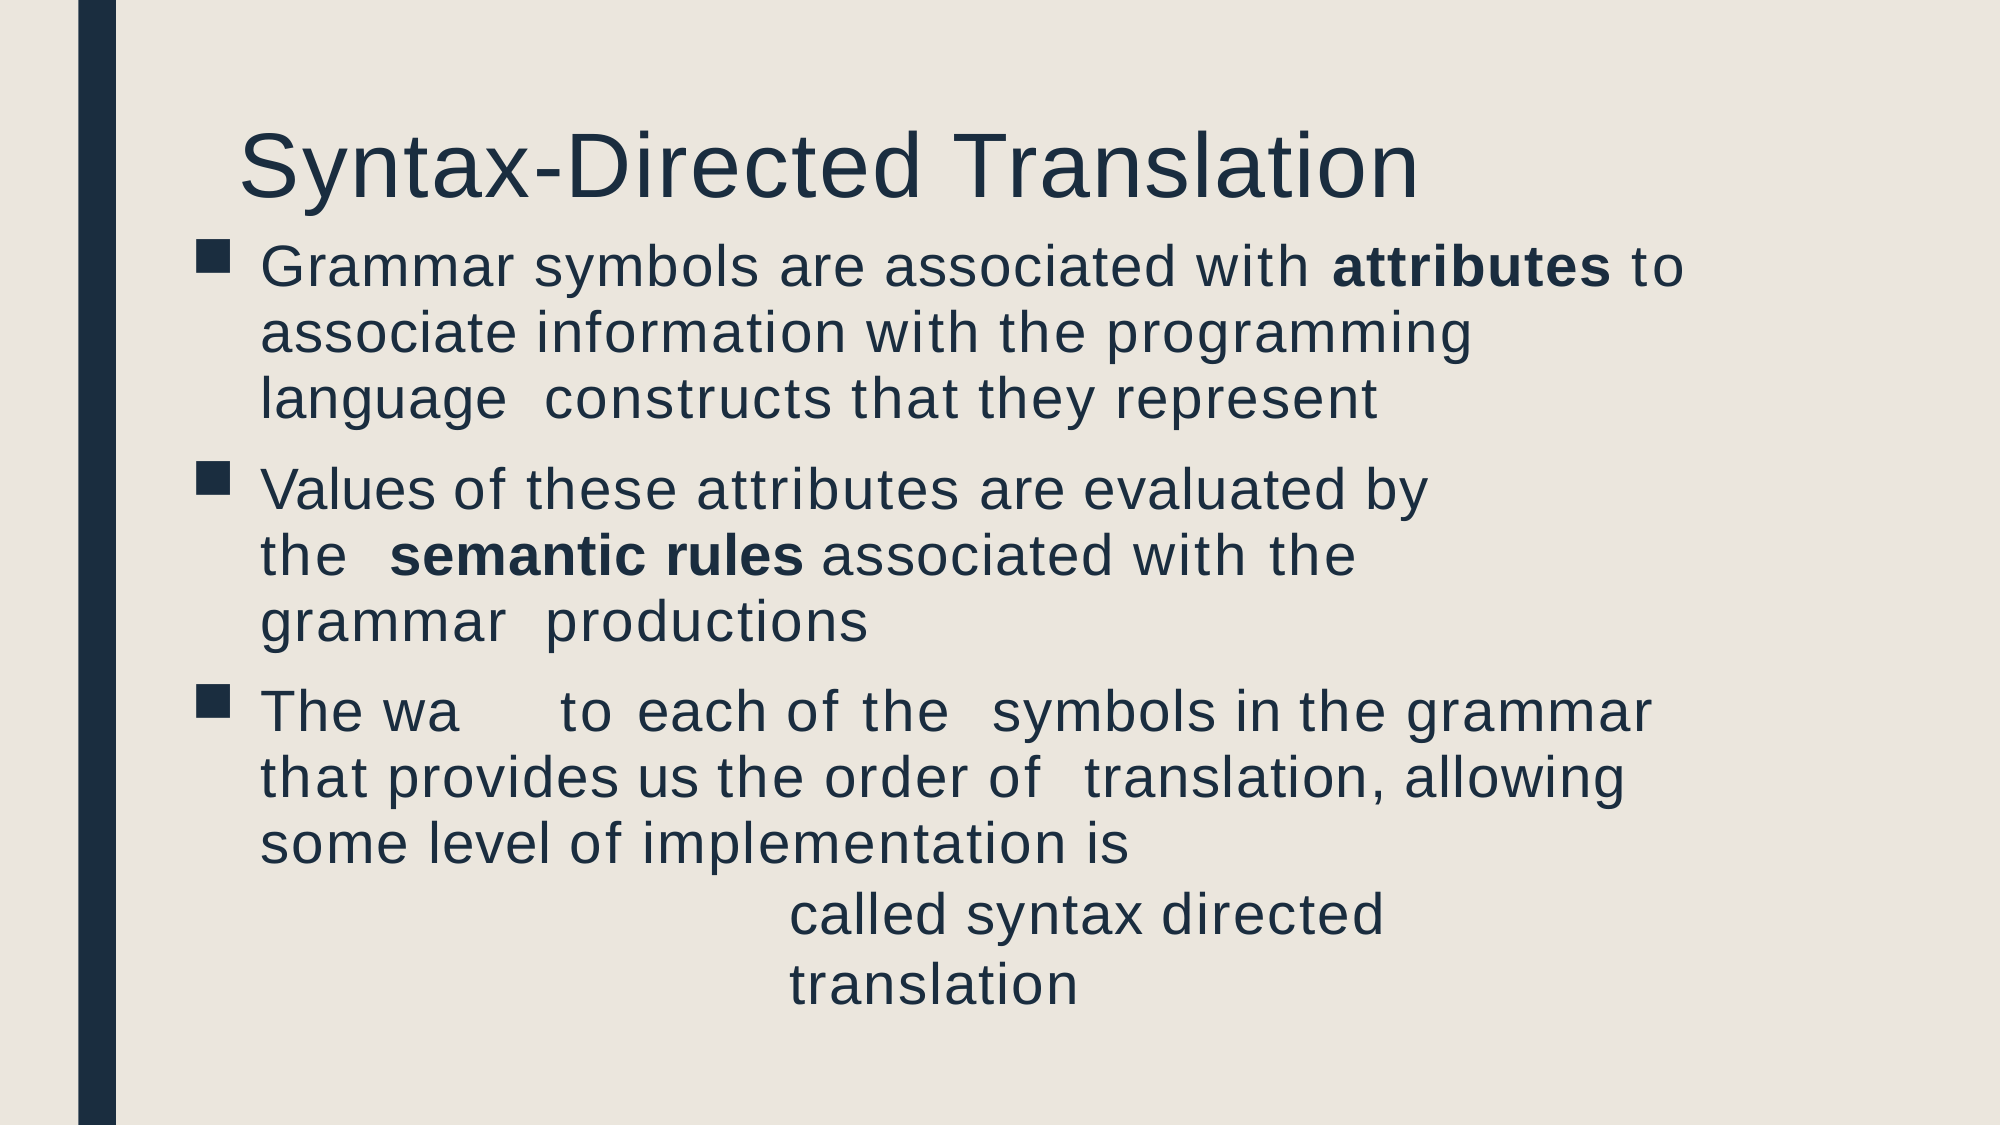

# Syntax-Directed Translation
Grammar symbols are associated with attributes to associate information with the programming language constructs that they represent
Values of these attributes are evaluated by the semantic rules associated with the grammar productions
The wa	to each of the symbols in the grammar that provides us the order of translation, allowing some level of implementation is
called syntax directed translation